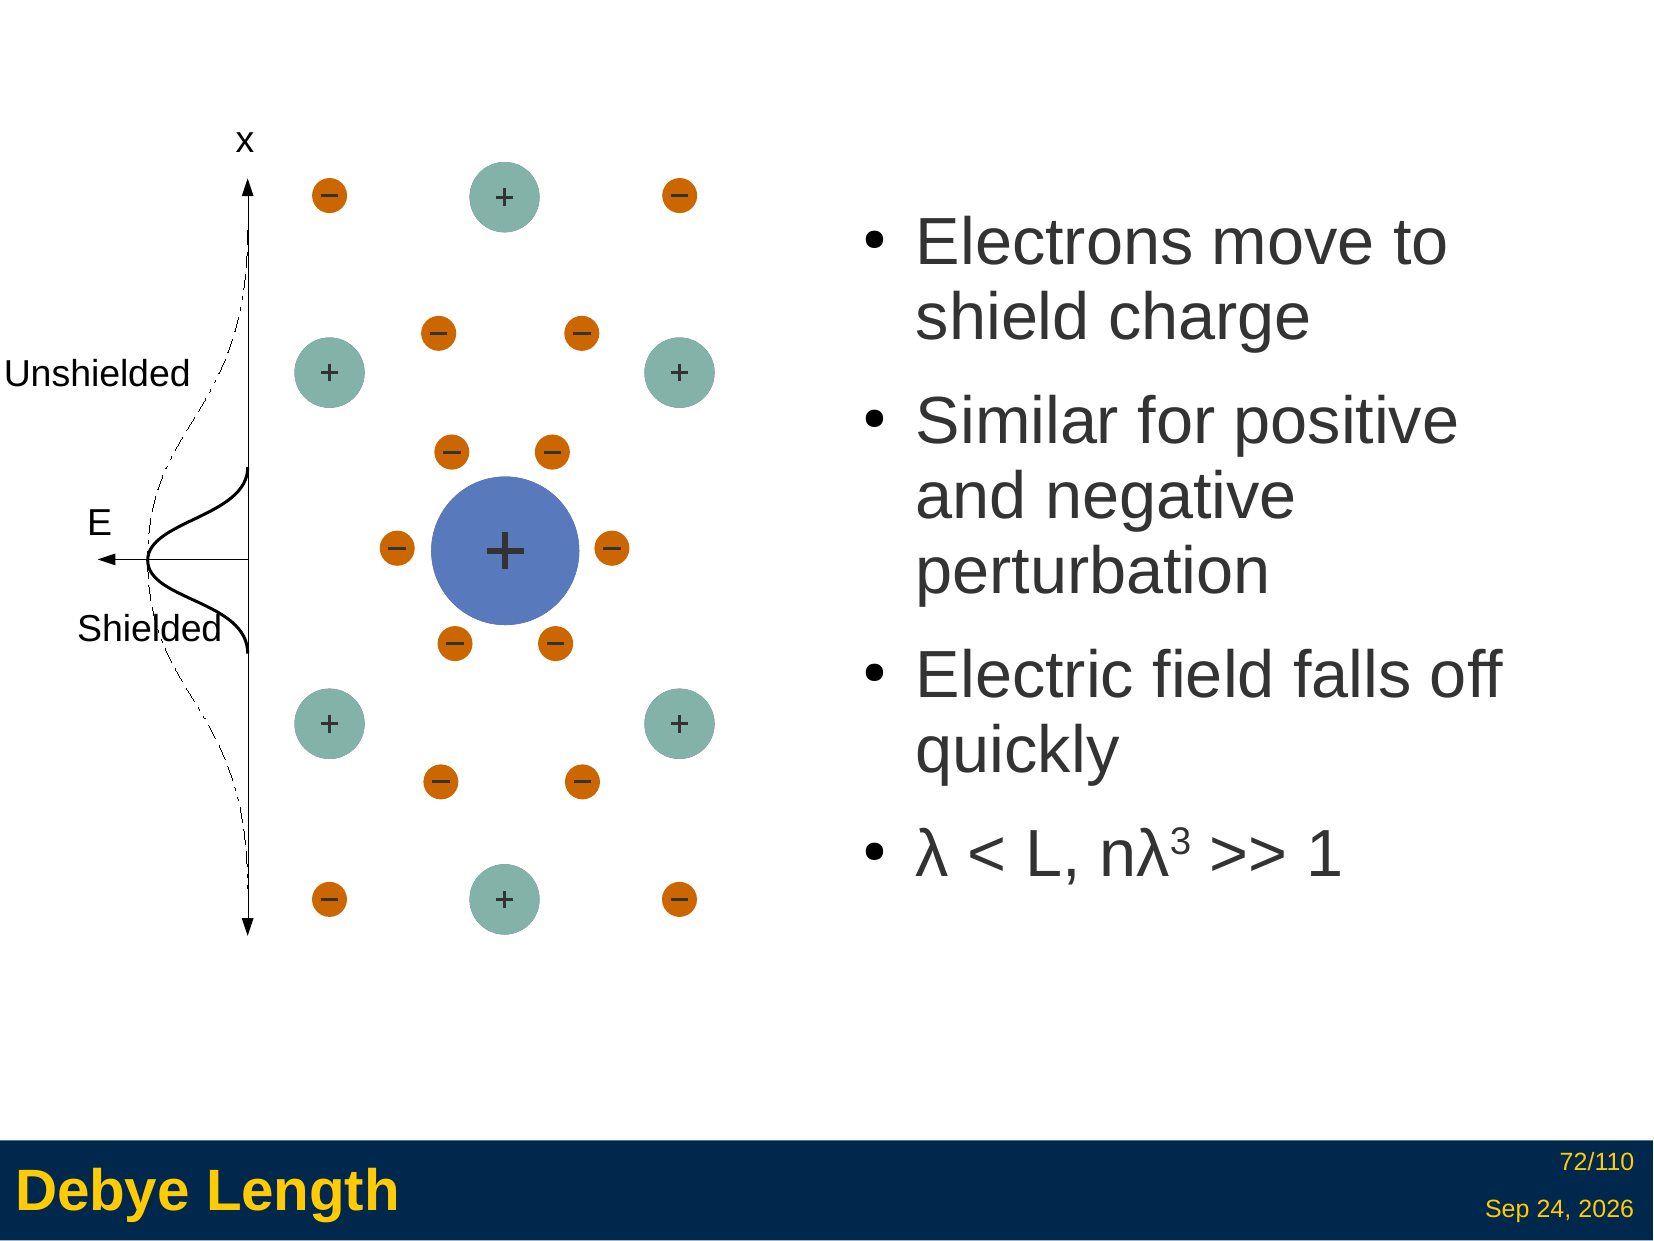

Electrons move to shield charge
Similar for positive and negative perturbation
Electric field falls off quickly
λ < L, nλ3 >> 1
x
Unshielded
E
Shielded
# Debye Length
72